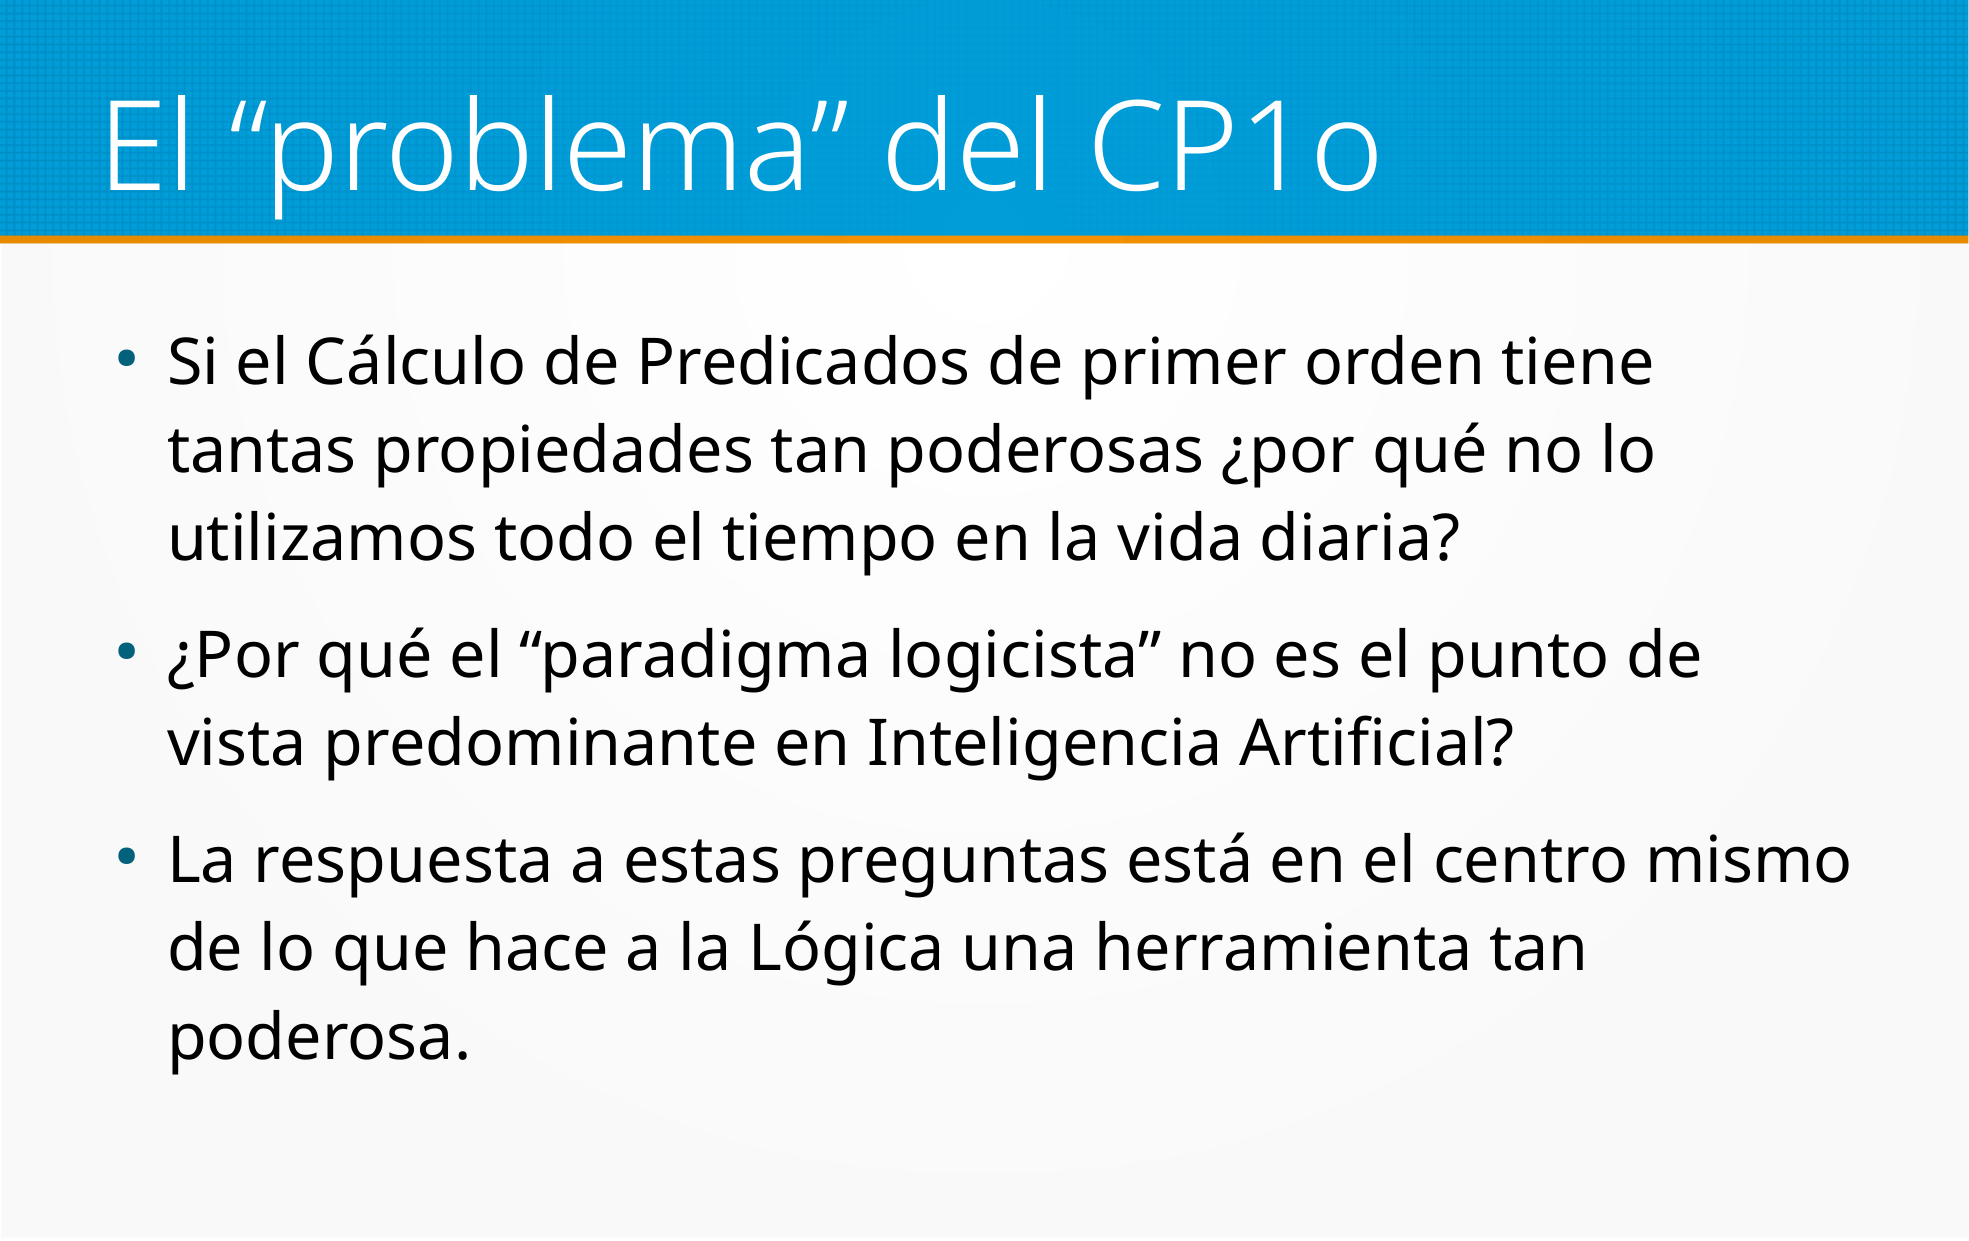

# El “problema” del CP1o
Si el Cálculo de Predicados de primer orden tiene tantas propiedades tan poderosas ¿por qué no lo utilizamos todo el tiempo en la vida diaria?
¿Por qué el “paradigma logicista” no es el punto de vista predominante en Inteligencia Artificial?
La respuesta a estas preguntas está en el centro mismo de lo que hace a la Lógica una herramienta tan poderosa.